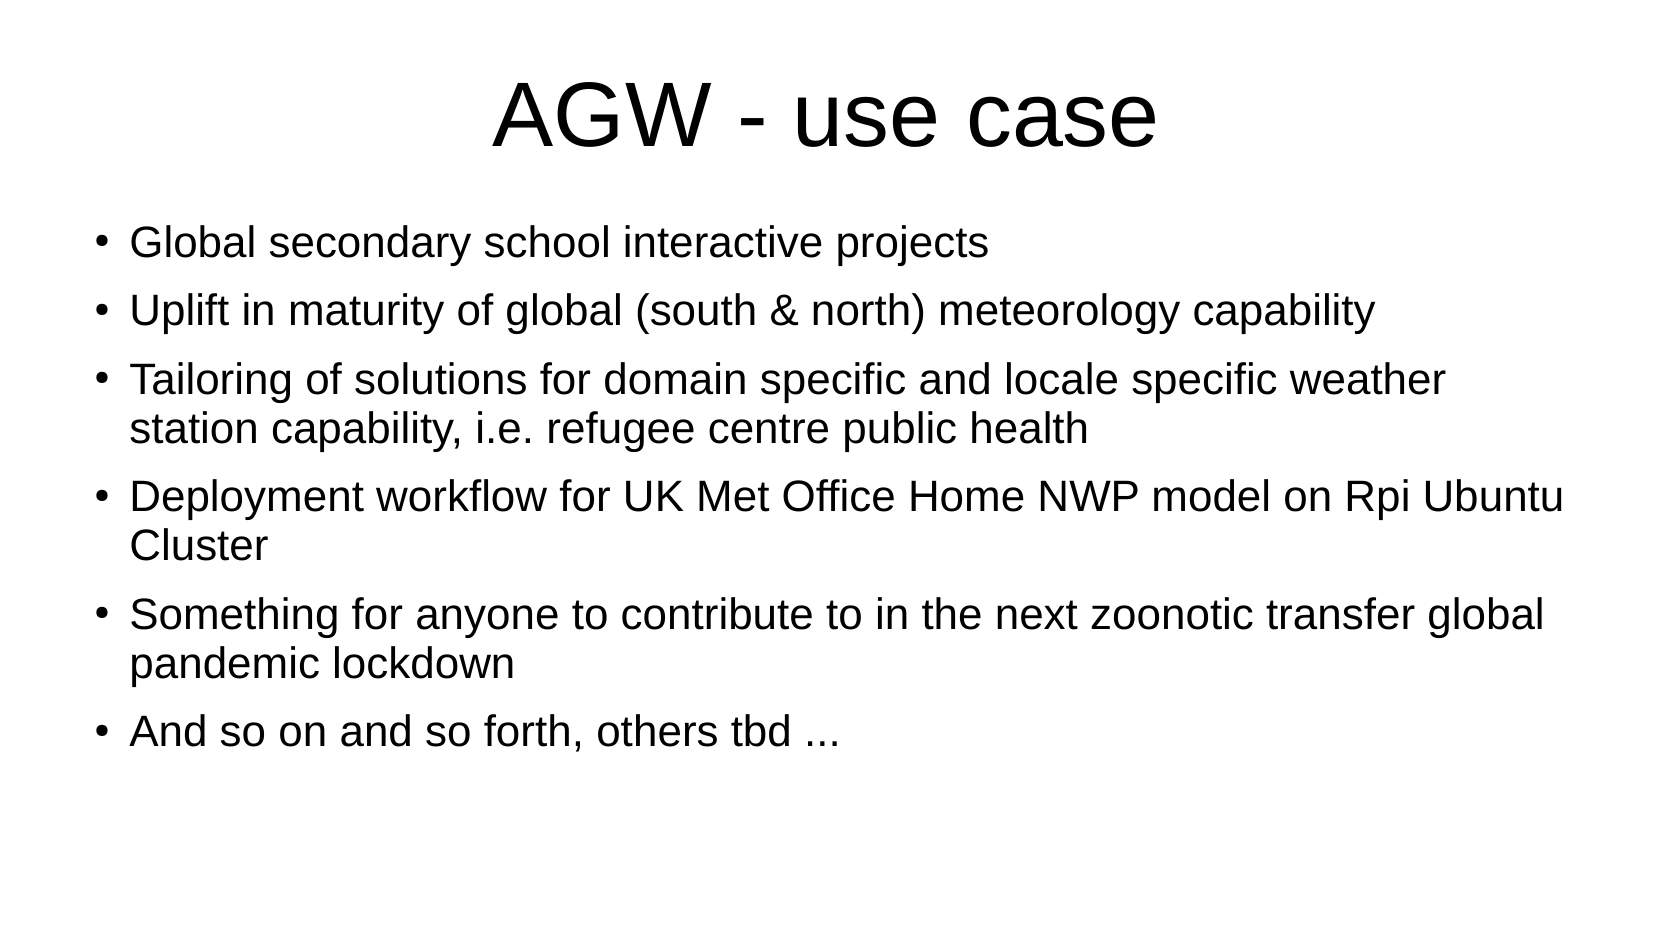

# AGW - use case
Global secondary school interactive projects
Uplift in maturity of global (south & north) meteorology capability
Tailoring of solutions for domain specific and locale specific weather station capability, i.e. refugee centre public health
Deployment workflow for UK Met Office Home NWP model on Rpi Ubuntu Cluster
Something for anyone to contribute to in the next zoonotic transfer global pandemic lockdown
And so on and so forth, others tbd ...